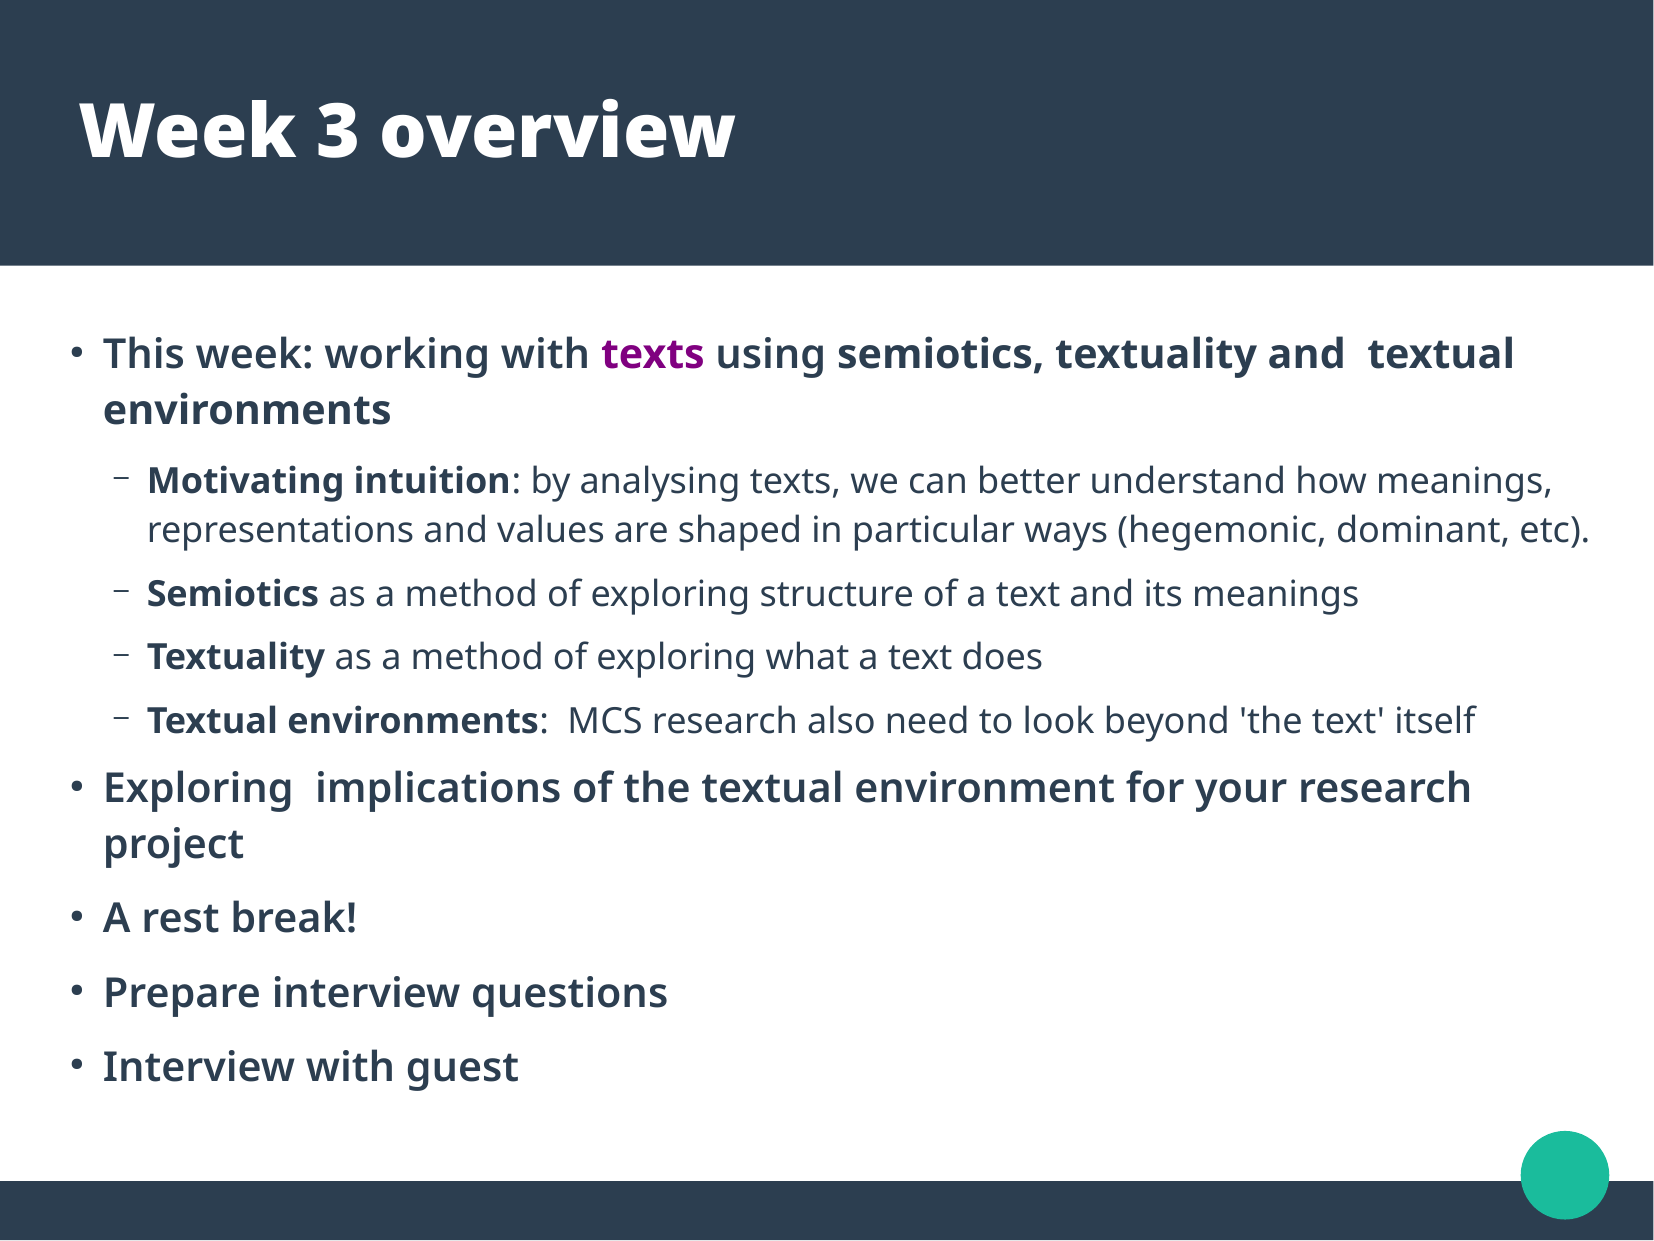

# Week 3 overview
This week: working with texts using semiotics, textuality and textual environments
Motivating intuition: by analysing texts, we can better understand how meanings, representations and values are shaped in particular ways (hegemonic, dominant, etc).
Semiotics as a method of exploring structure of a text and its meanings
Textuality as a method of exploring what a text does
Textual environments: MCS research also need to look beyond 'the text' itself
Exploring implications of the textual environment for your research project
A rest break!
Prepare interview questions
Interview with guest